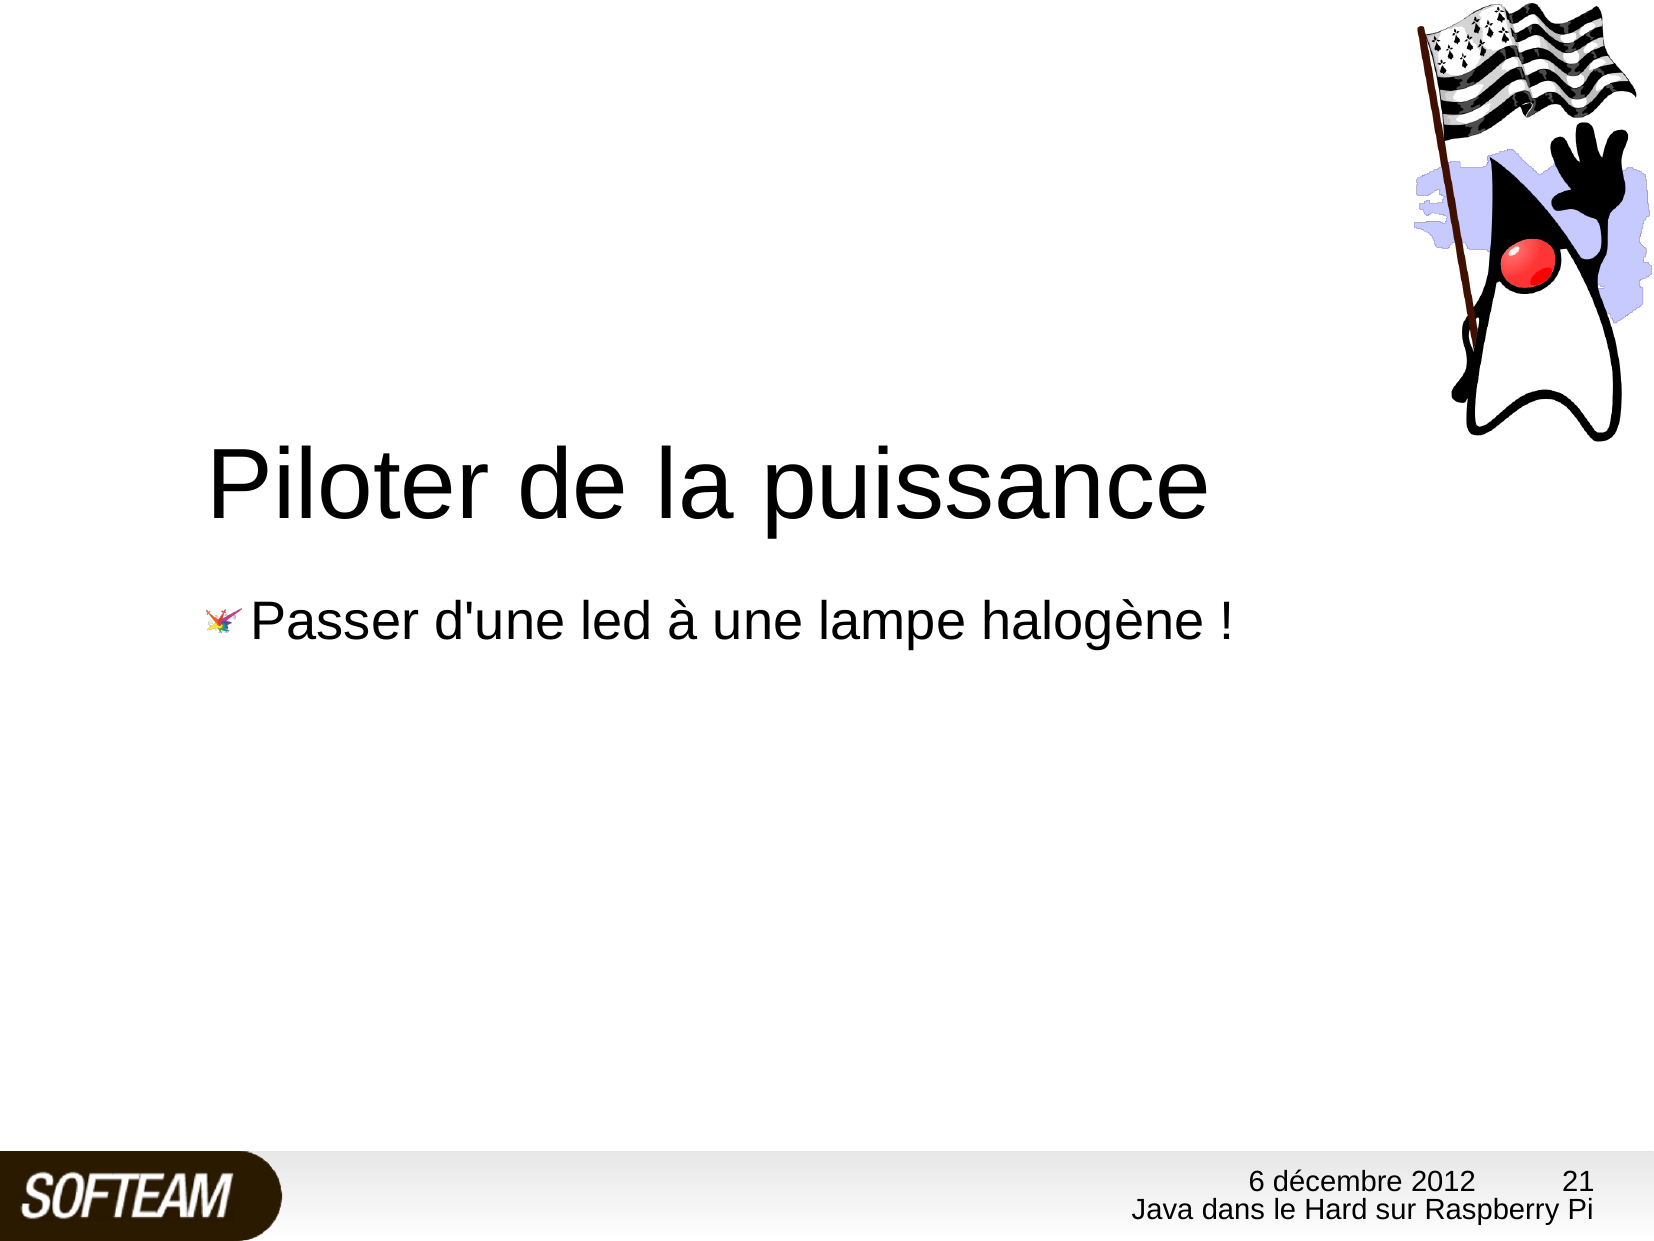

# Piloter de la puissance
Passer d'une led à une lampe halogène !
14 septembre 2012
21
Beaglebone - JugSummerCamp 2012